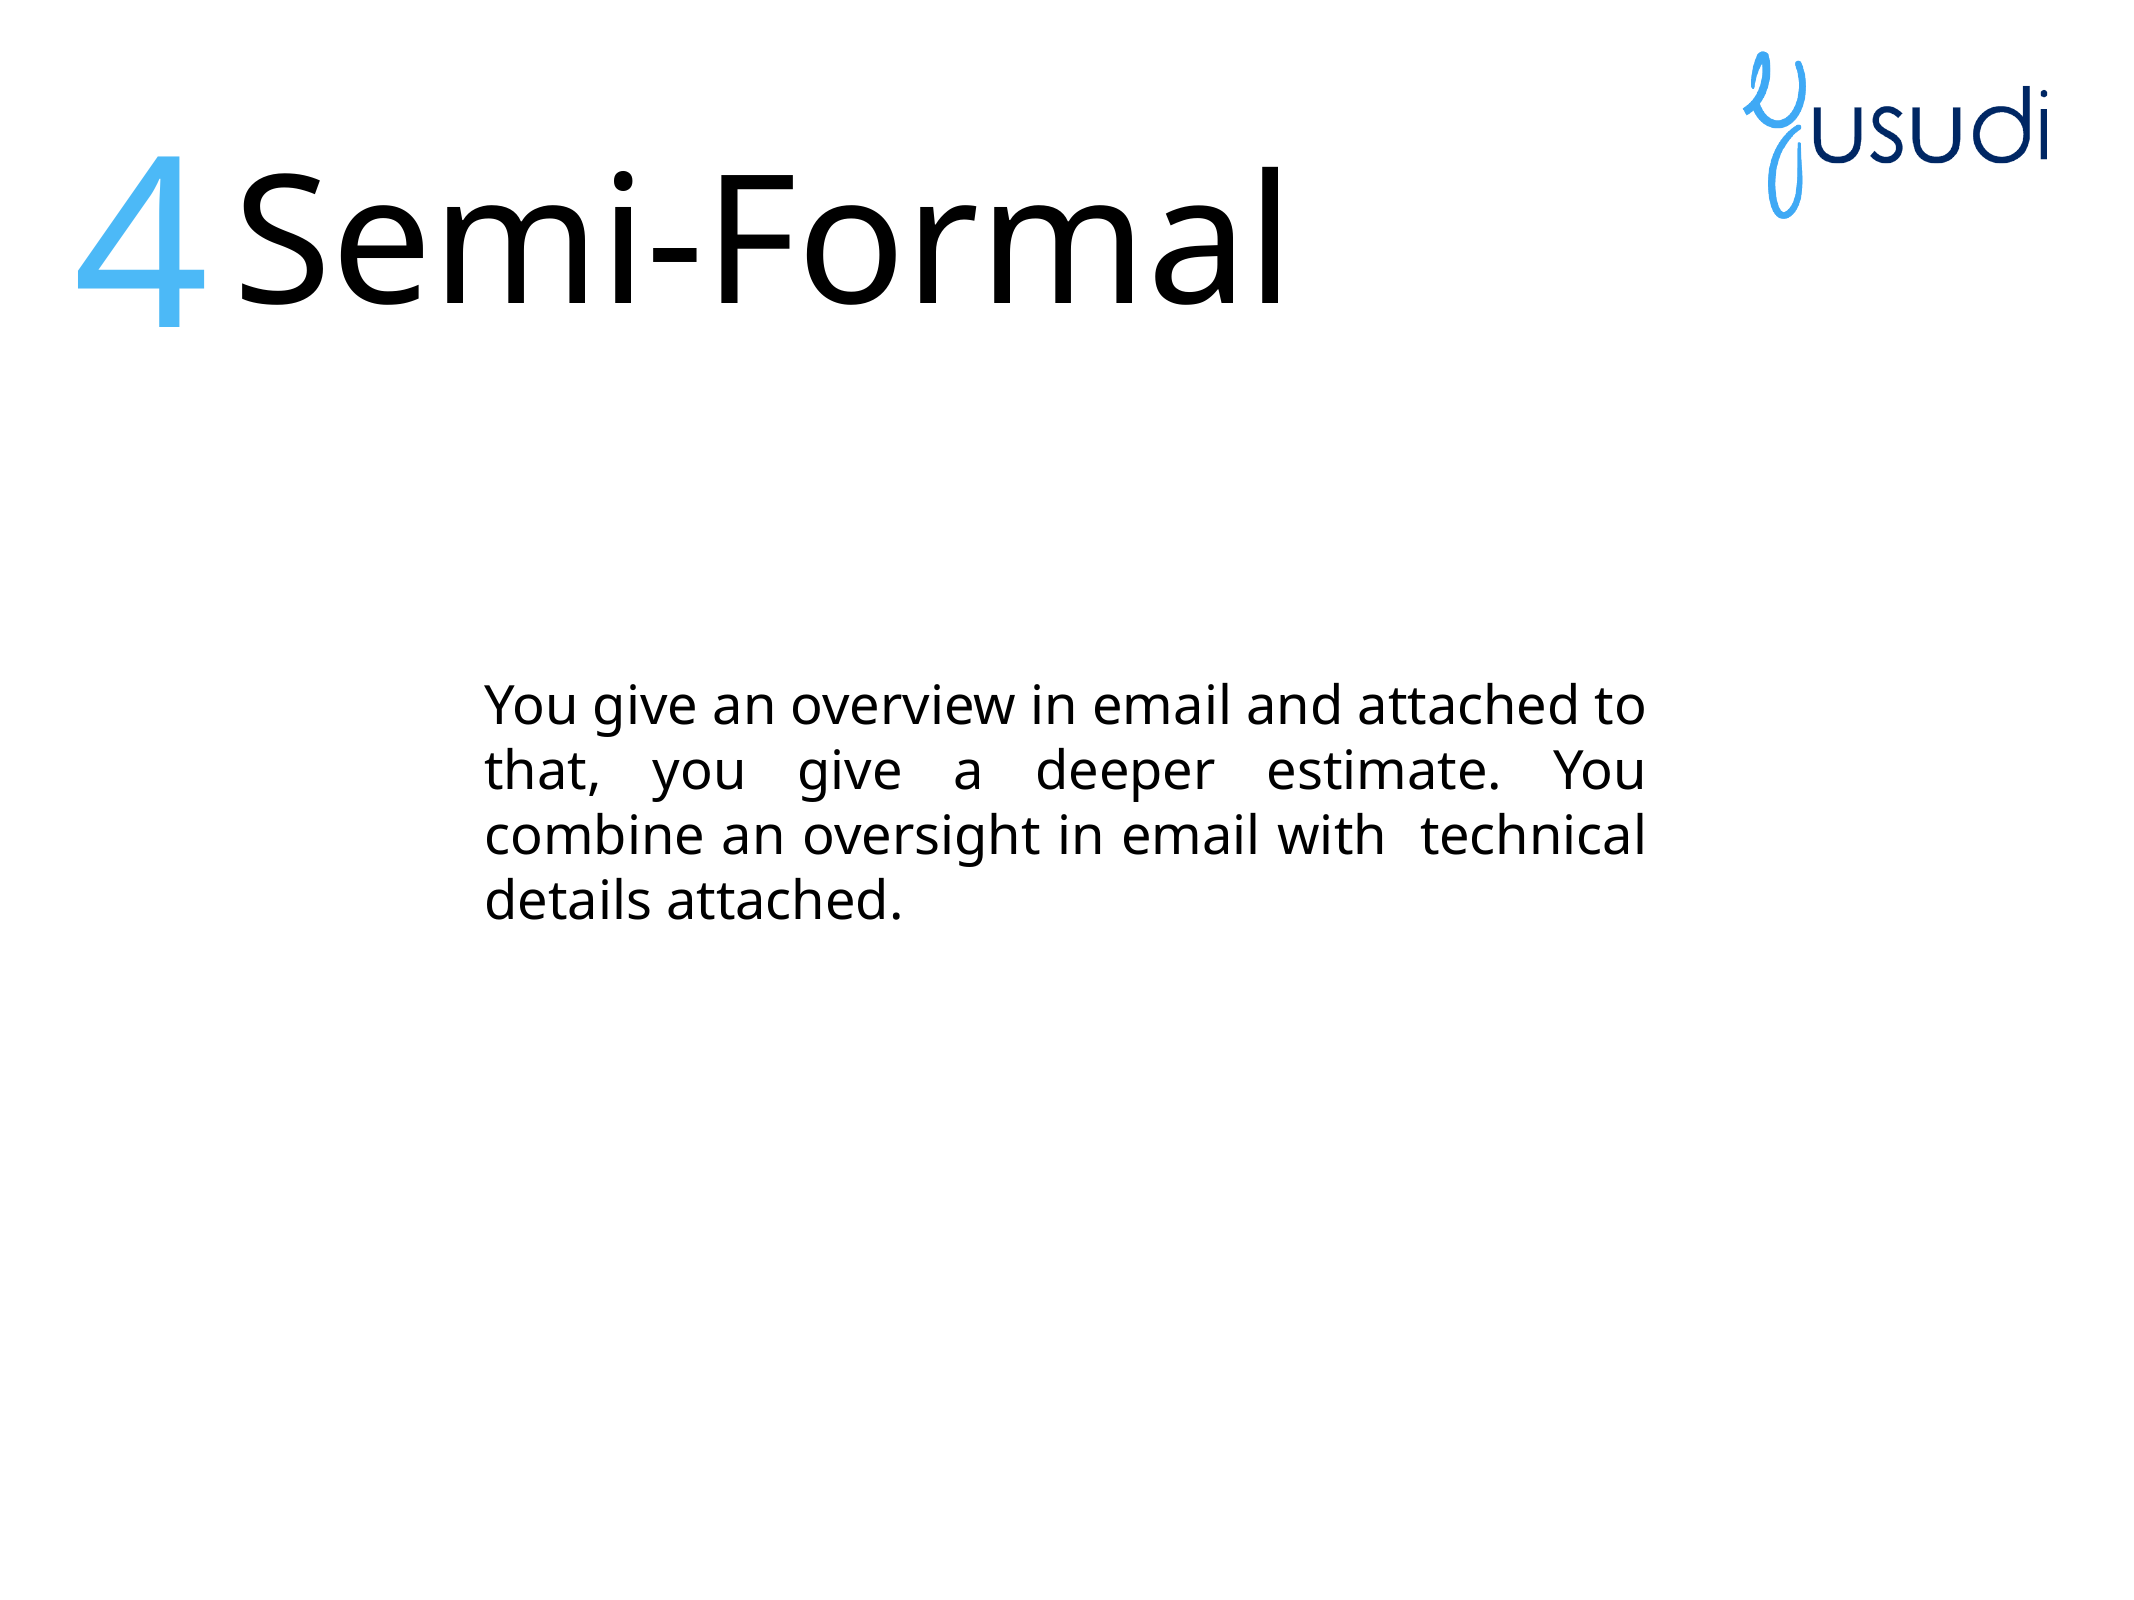

4
Semi-Formal
You give an overview in email and attached to that, you give a deeper estimate. You combine an oversight in email with technical details attached.